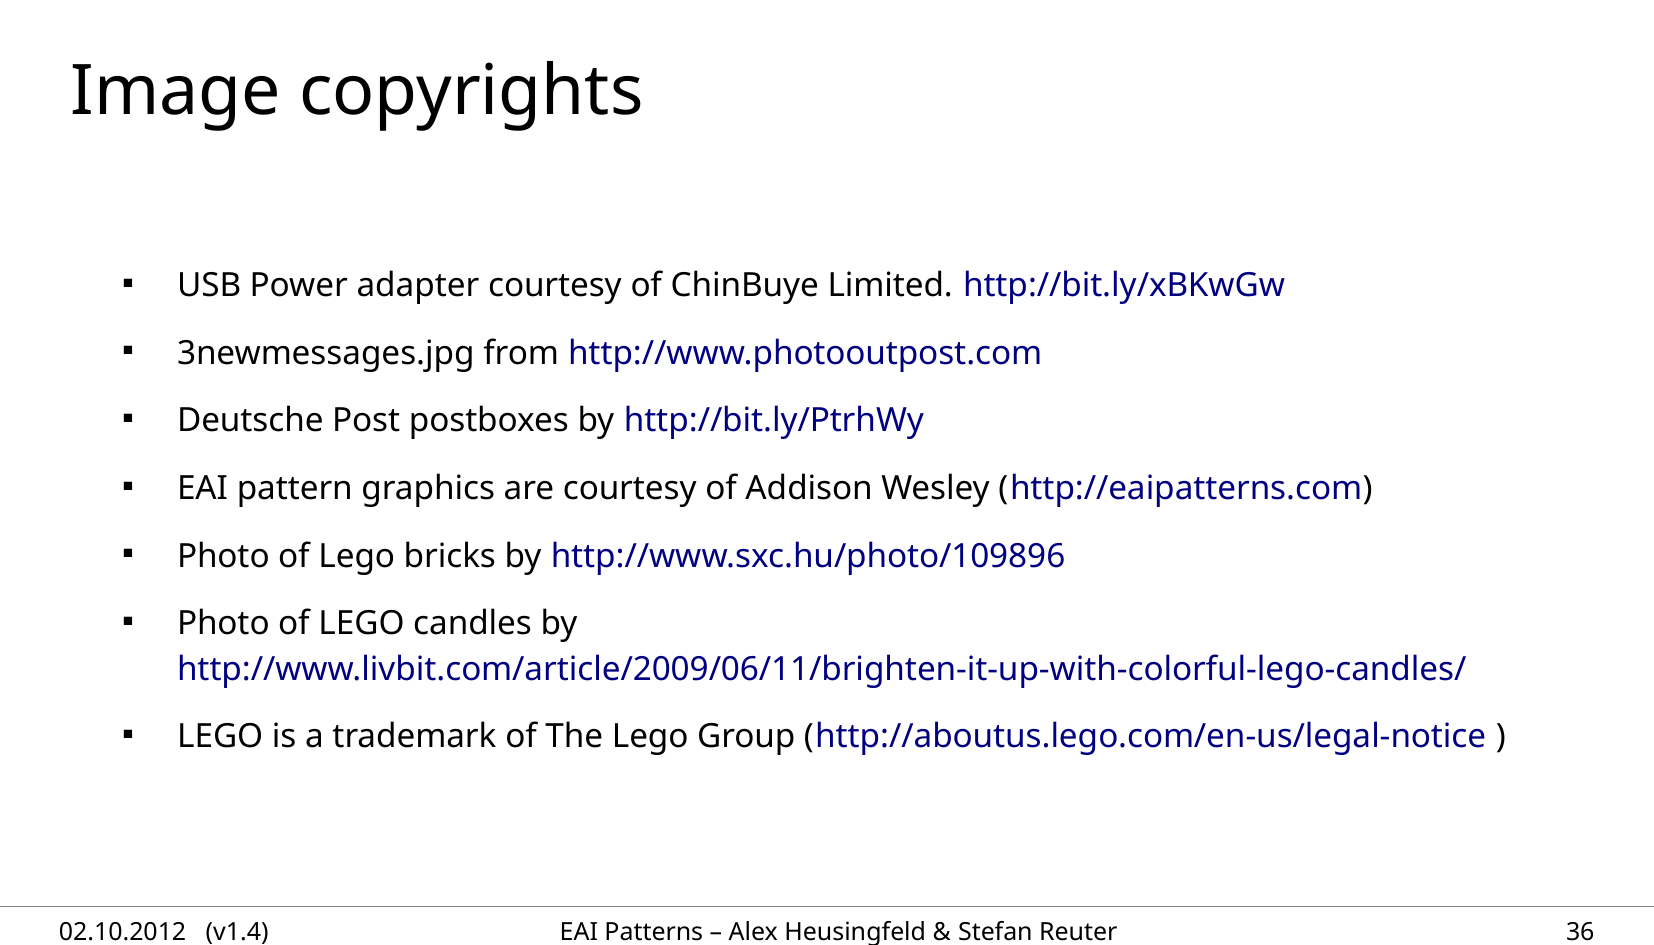

# Image copyrights
USB Power adapter courtesy of ChinBuye Limited. http://bit.ly/xBKwGw
3newmessages.jpg from http://www.photooutpost.com
Deutsche Post postboxes by http://bit.ly/PtrhWy
EAI pattern graphics are courtesy of Addison Wesley (http://eaipatterns.com)
Photo of Lego bricks by http://www.sxc.hu/photo/109896
Photo of LEGO candles by http://www.livbit.com/article/2009/06/11/brighten-it-up-with-colorful-lego-candles/
LEGO is a trademark of The Lego Group (http://aboutus.lego.com/en-us/legal-notice )
2012-08-30
EAI Patterns - Alex Heusingfeld & Stefan Reuter
36